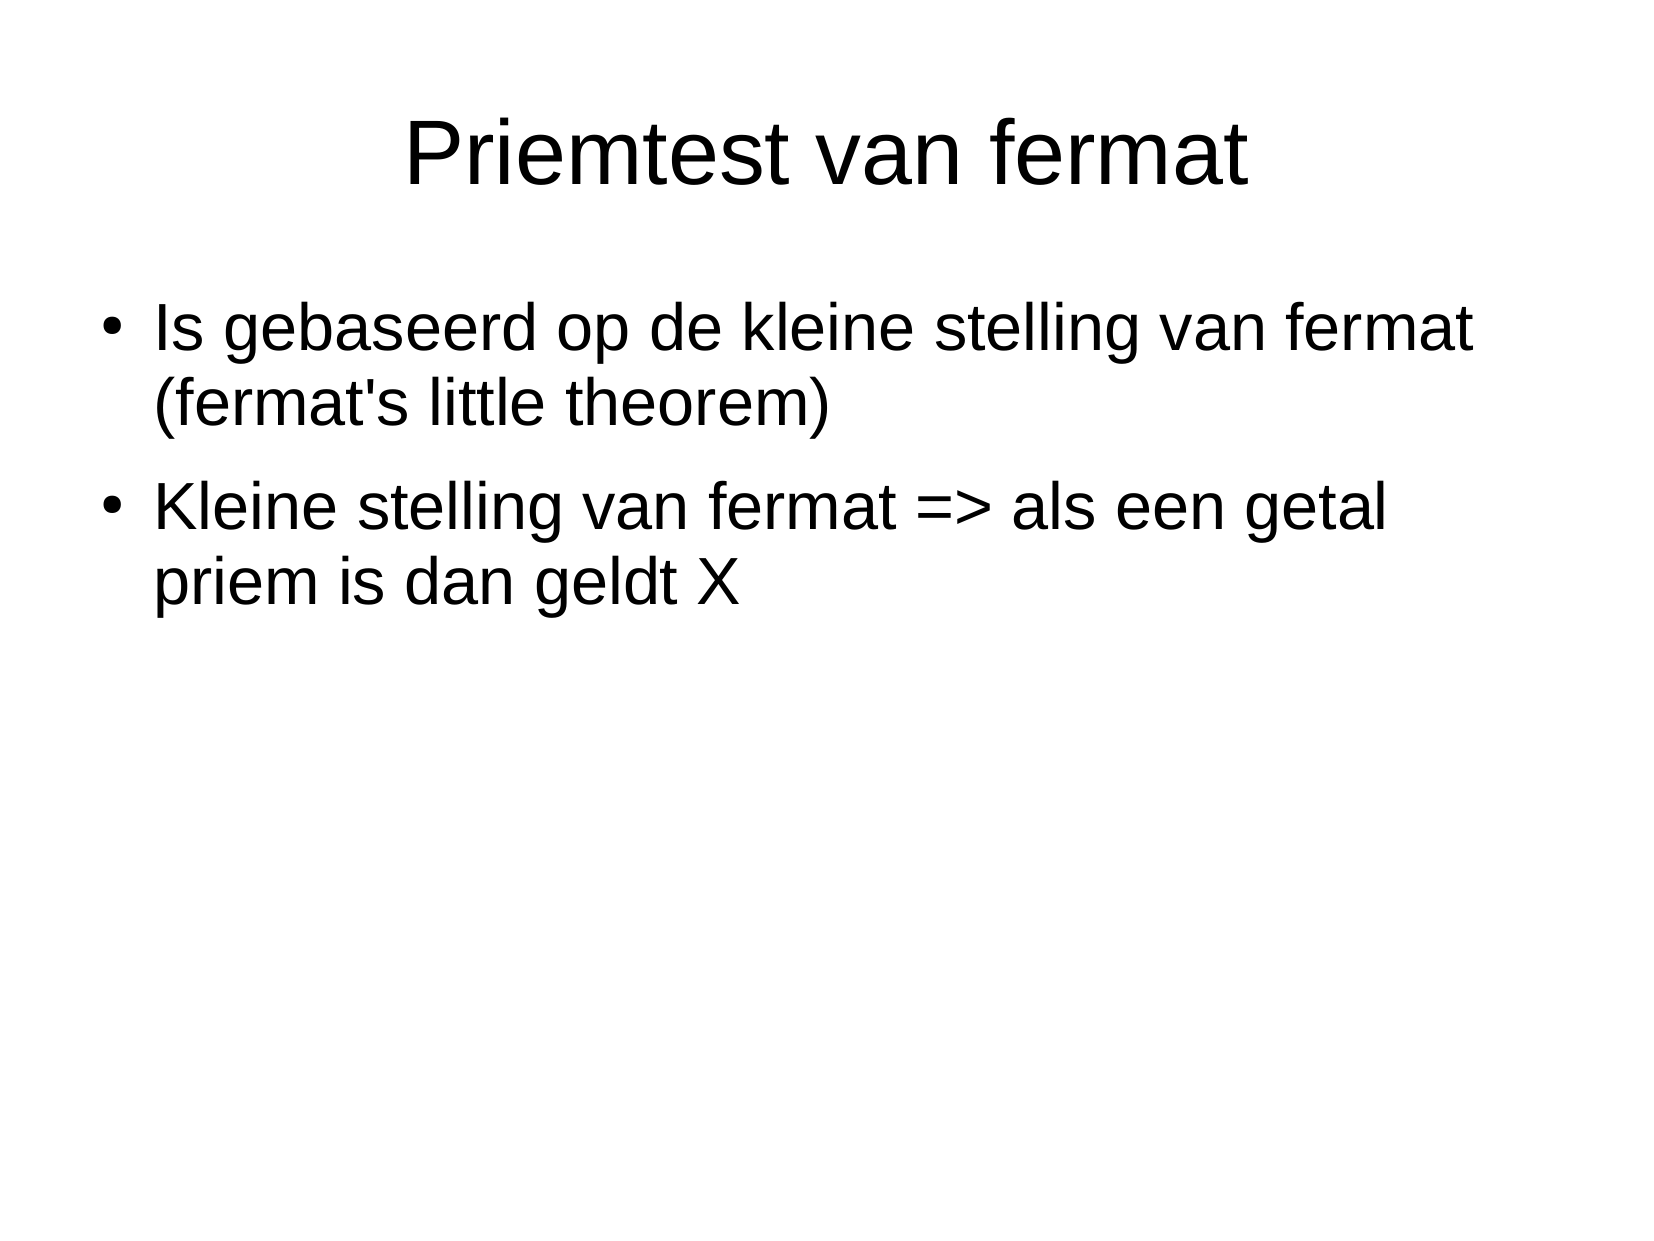

# Priemtest van fermat
Is gebaseerd op de kleine stelling van fermat (fermat's little theorem)
Kleine stelling van fermat => als een getal priem is dan geldt X